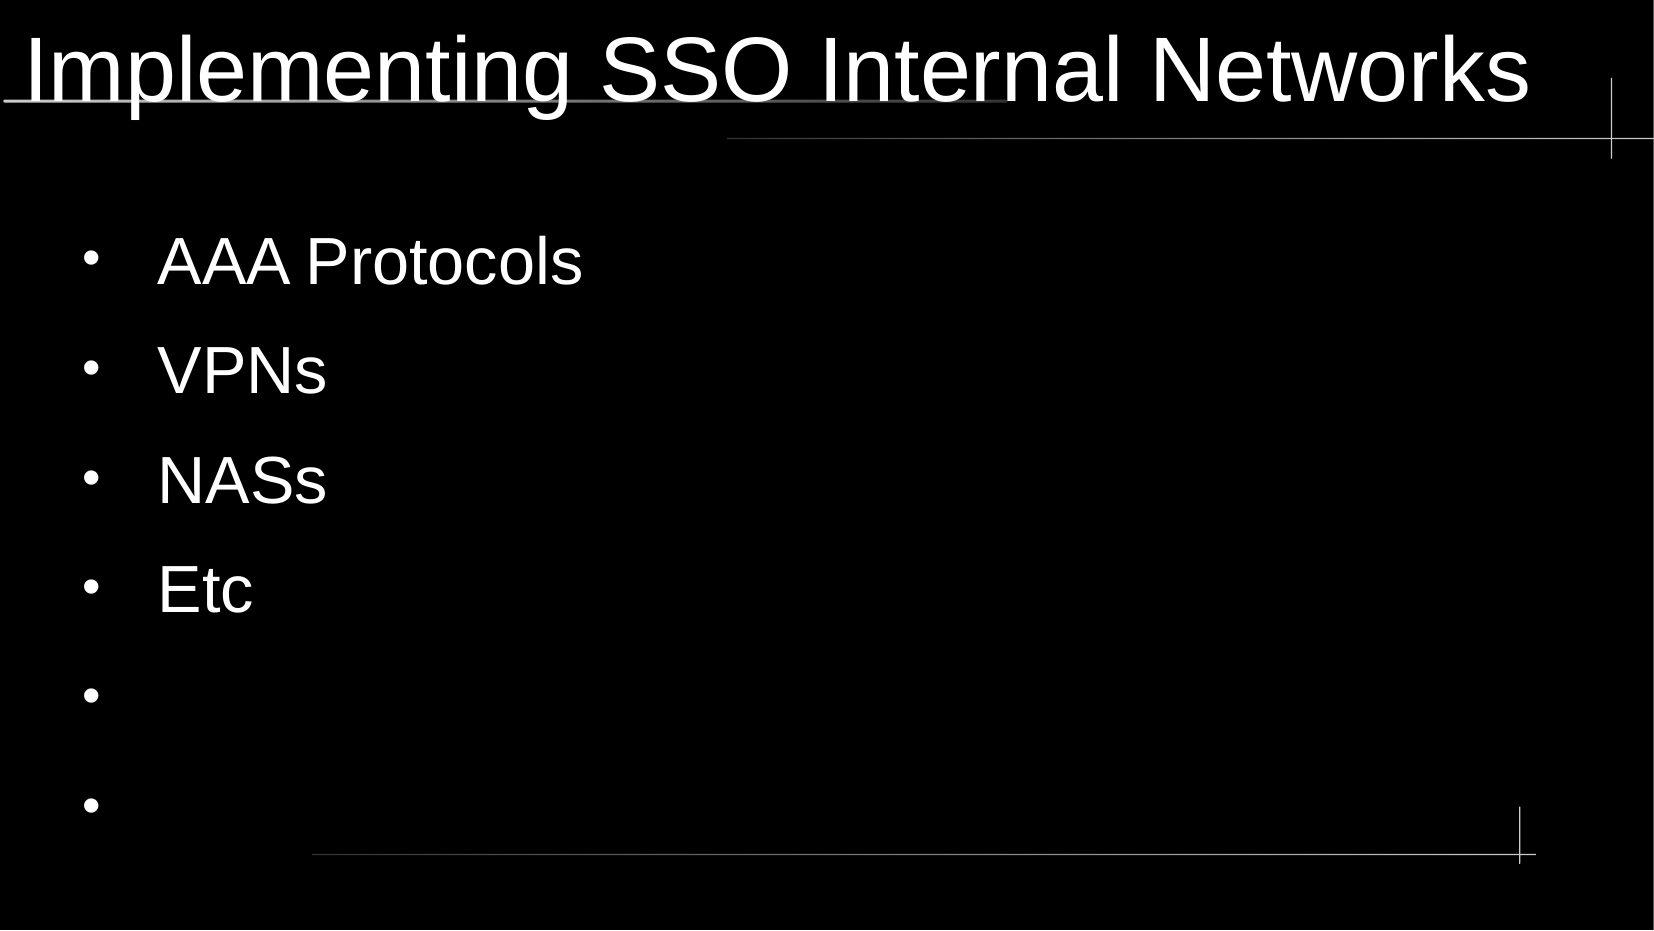

# Implementing SSO Internal Networks
AAA Protocols
VPNs
NASs
Etc